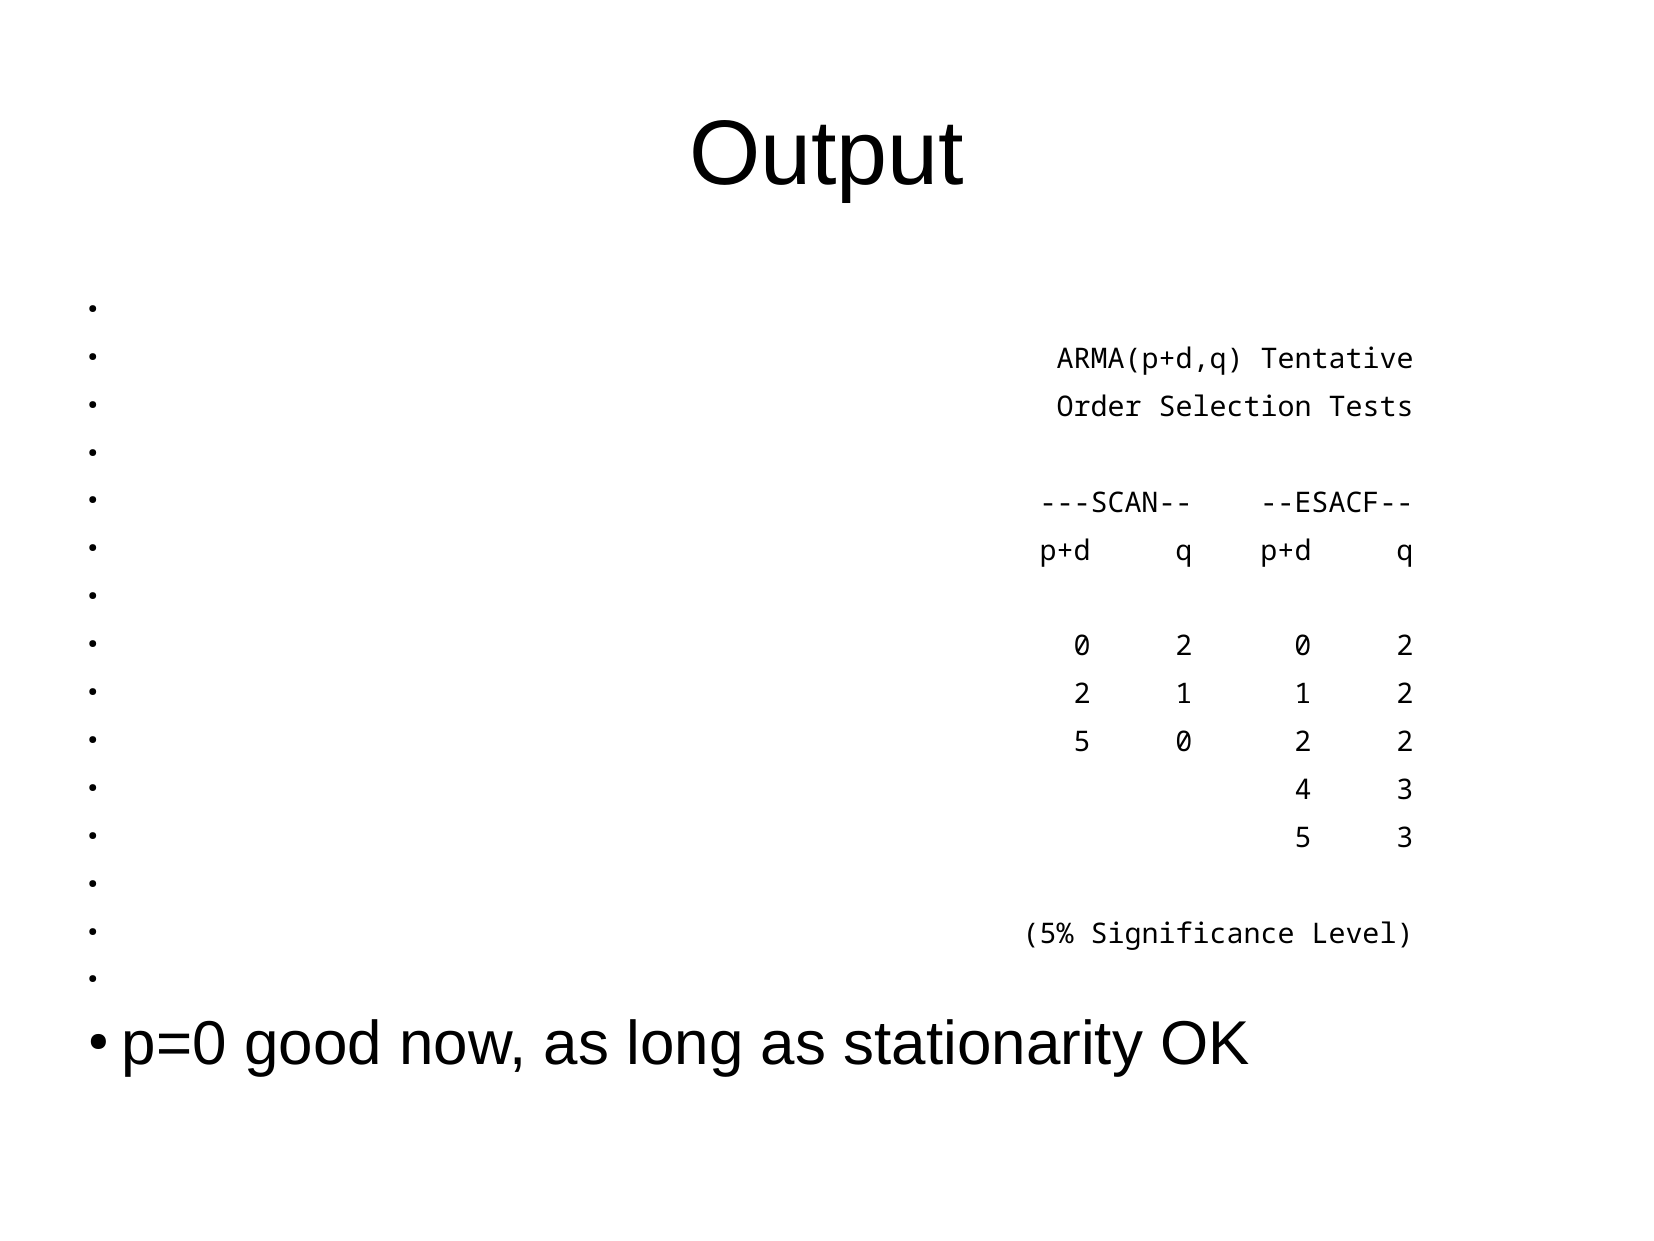

# Output
 ARMA(p+d,q) Tentative
 Order Selection Tests
 ---SCAN-- --ESACF--
 p+d q p+d q
 0 2 0 2
 2 1 1 2
 5 0 2 2
 4 3
 5 3
 (5% Significance Level)
 p=0 good now, as long as stationarity OK